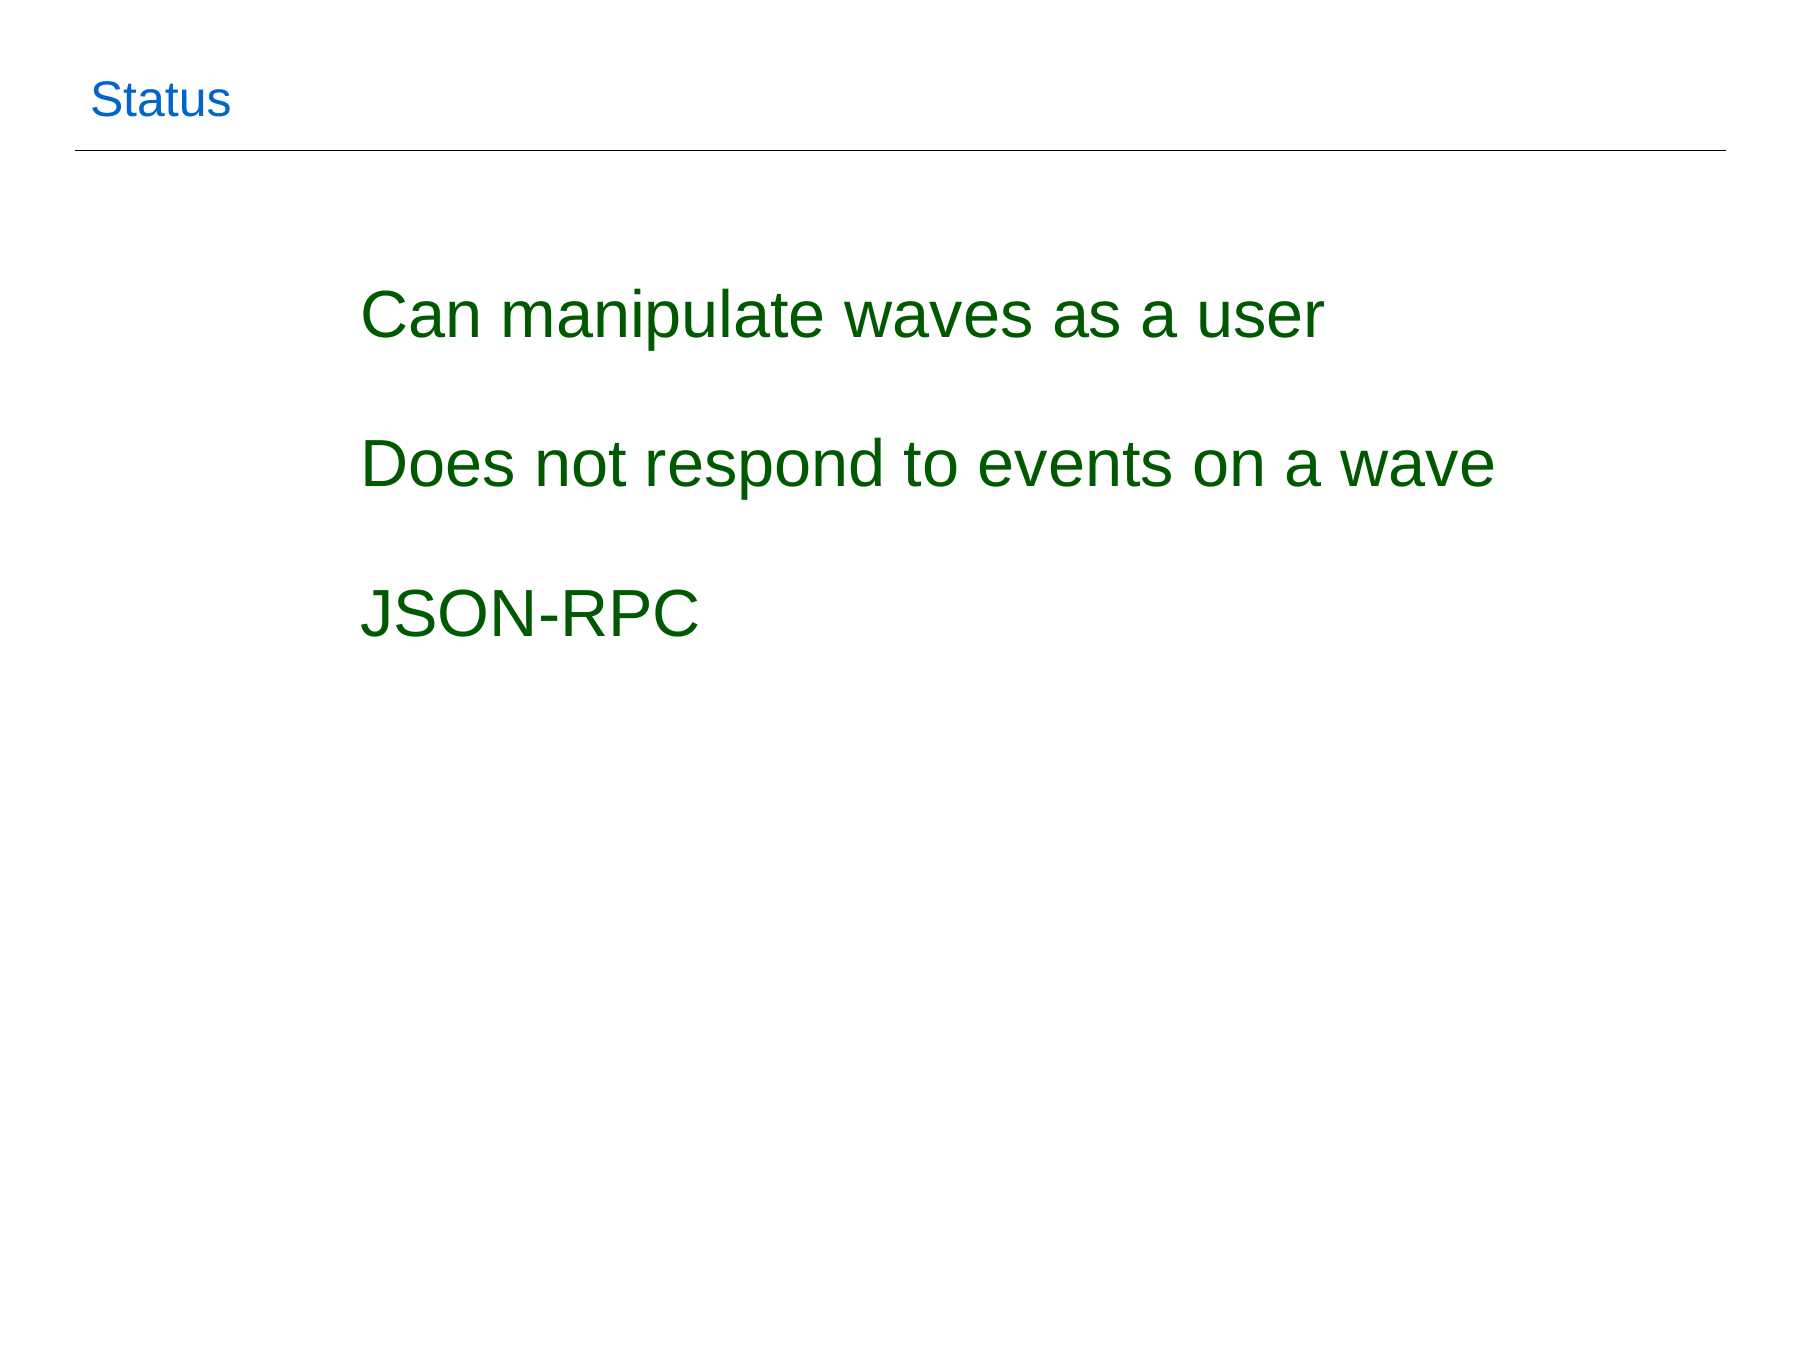

# Status
Can manipulate waves as a user
Does not respond to events on a wave
JSON-RPC